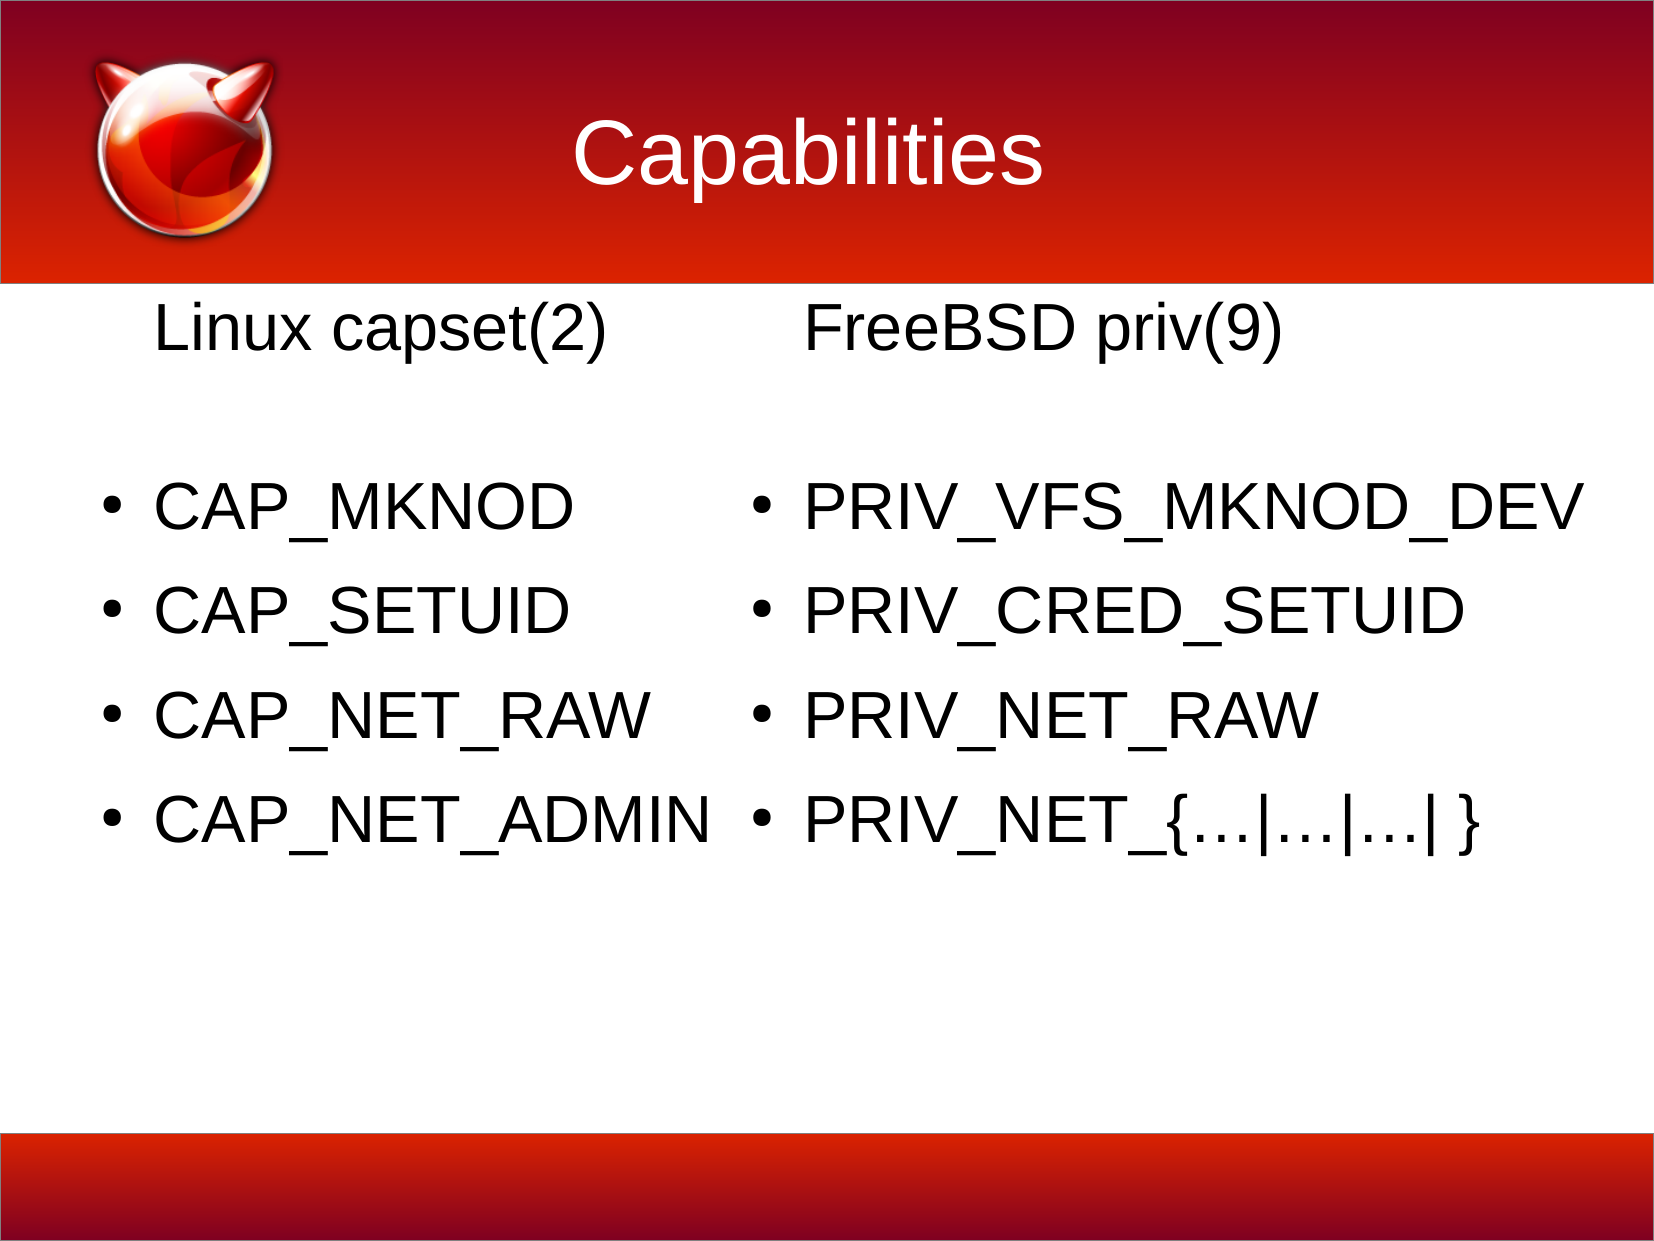

# Capabilities
Linux capset(2)
CAP_MKNOD
CAP_SETUID
CAP_NET_RAW
CAP_NET_ADMIN
FreeBSD priv(9)
PRIV_VFS_MKNOD_DEV
PRIV_CRED_SETUID
PRIV_NET_RAW
PRIV_NET_{…|…|…| }